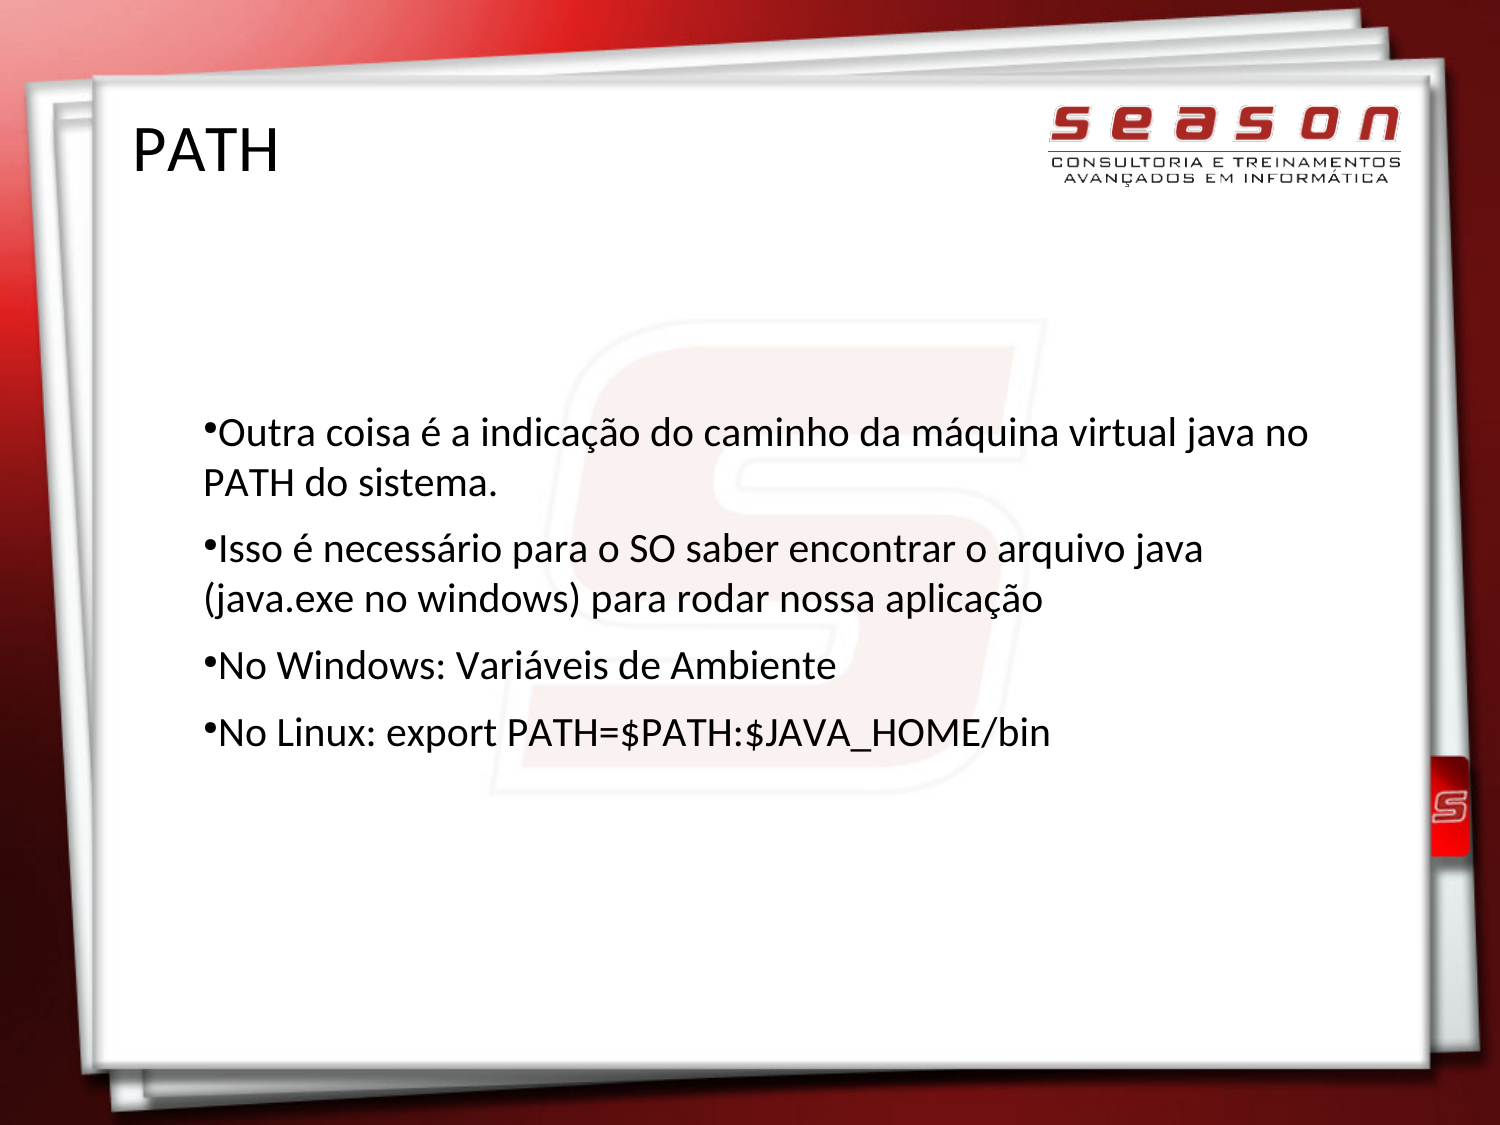

# PATH
Outra coisa é a indicação do caminho da máquina virtual java no PATH do sistema.
Isso é necessário para o SO saber encontrar o arquivo java (java.exe no windows) para rodar nossa aplicação
No Windows: Variáveis de Ambiente
No Linux: export PATH=$PATH:$JAVA_HOME/bin